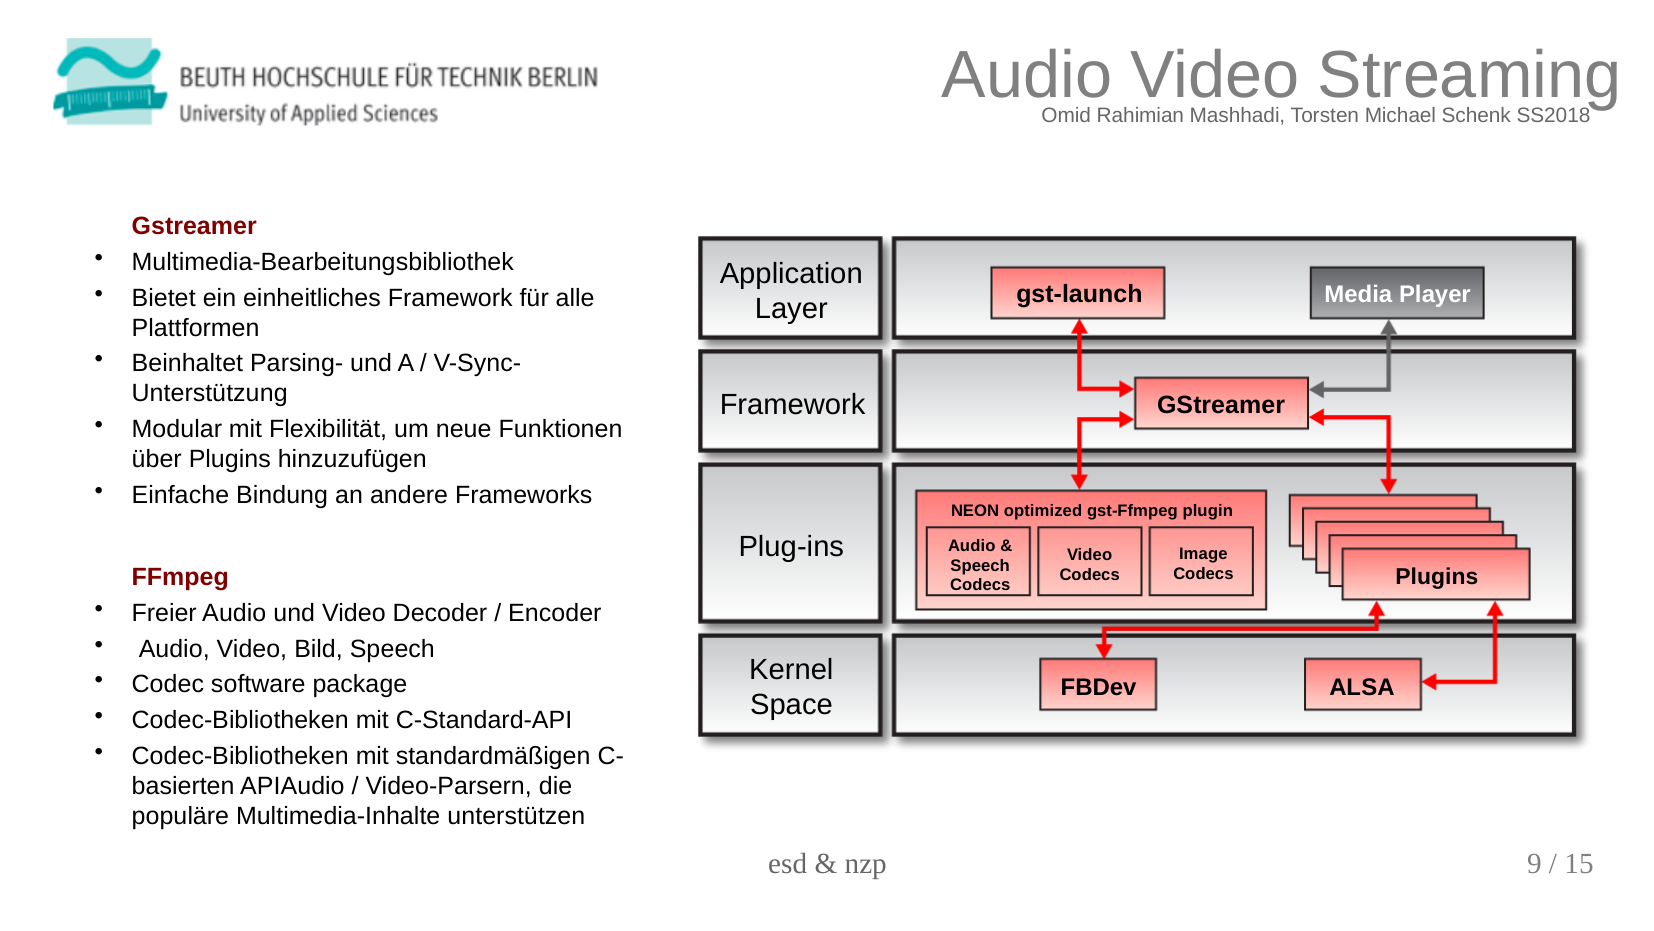

#
Audio Video Streaming
Omid Rahimian Mashhadi, Torsten Michael Schenk SS2018
Gstreamer
Multimedia-Bearbeitungsbibliothek
Bietet ein einheitliches Framework für alle Plattformen
Beinhaltet Parsing- und A / V-Sync-Unterstützung
Modular mit Flexibilität, um neue Funktionen über Plugins hinzuzufügen
Einfache Bindung an andere Frameworks
FFmpeg
Freier Audio und Video Decoder / Encoder
 Audio, Video, Bild, Speech
Codec software package
Codec-Bibliotheken mit C-Standard-API
Codec-Bibliotheken mit standardmäßigen C-basierten APIAudio / Video-Parsern, die populäre Multimedia-Inhalte unterstützen
Application Layer
gst-launch
Media Player
Framework
GStreamer
Plug-ins
NEON optimized gst-Ffmpeg plugin
Image
Codecs
Video
Codecs
Audio &
Speech Codecs
Plugins
Kernel Space
FBDev
ALSA
 / 15
esd & nzp
9